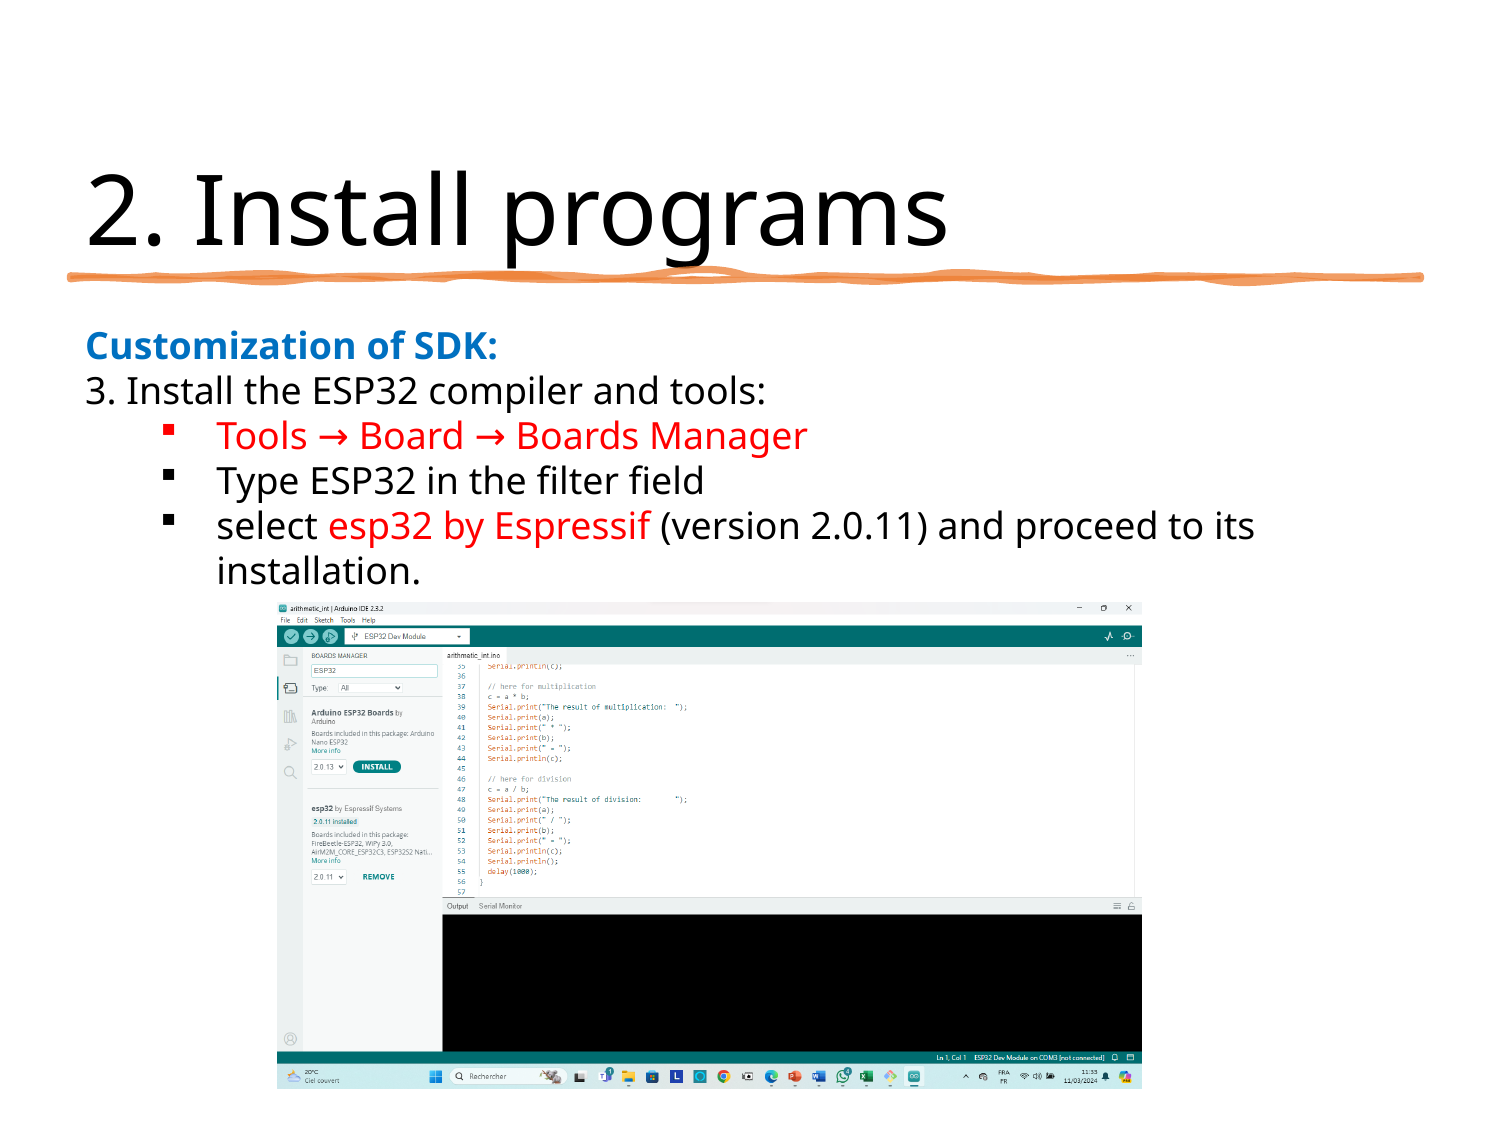

# 2. Install programs
Customization of SDK:
3. Install the ESP32 compiler and tools:
Tools → Board → Boards Manager
Type ESP32 in the filter field
select esp32 by Espressif (version 2.0.11) and proceed to its installation.